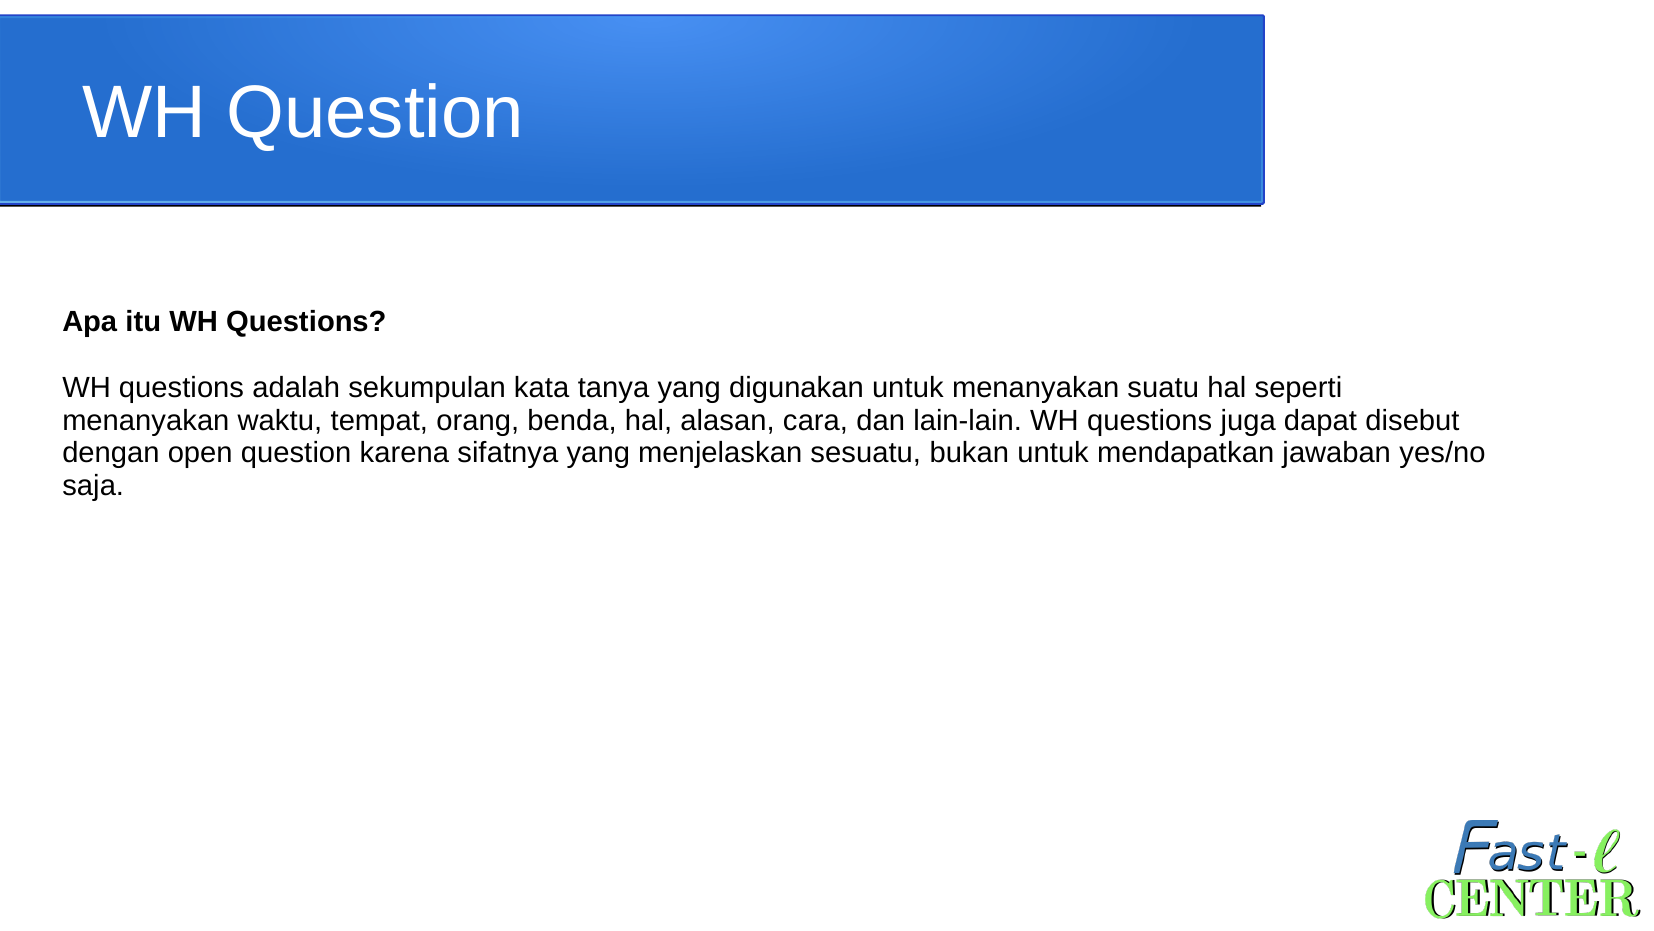

# WH Question
Apa itu WH Questions?
WH questions adalah sekumpulan kata tanya yang digunakan untuk menanyakan suatu hal seperti menanyakan waktu, tempat, orang, benda, hal, alasan, cara, dan lain-lain. WH questions juga dapat disebut dengan open question karena sifatnya yang menjelaskan sesuatu, bukan untuk mendapatkan jawaban yes/no saja.